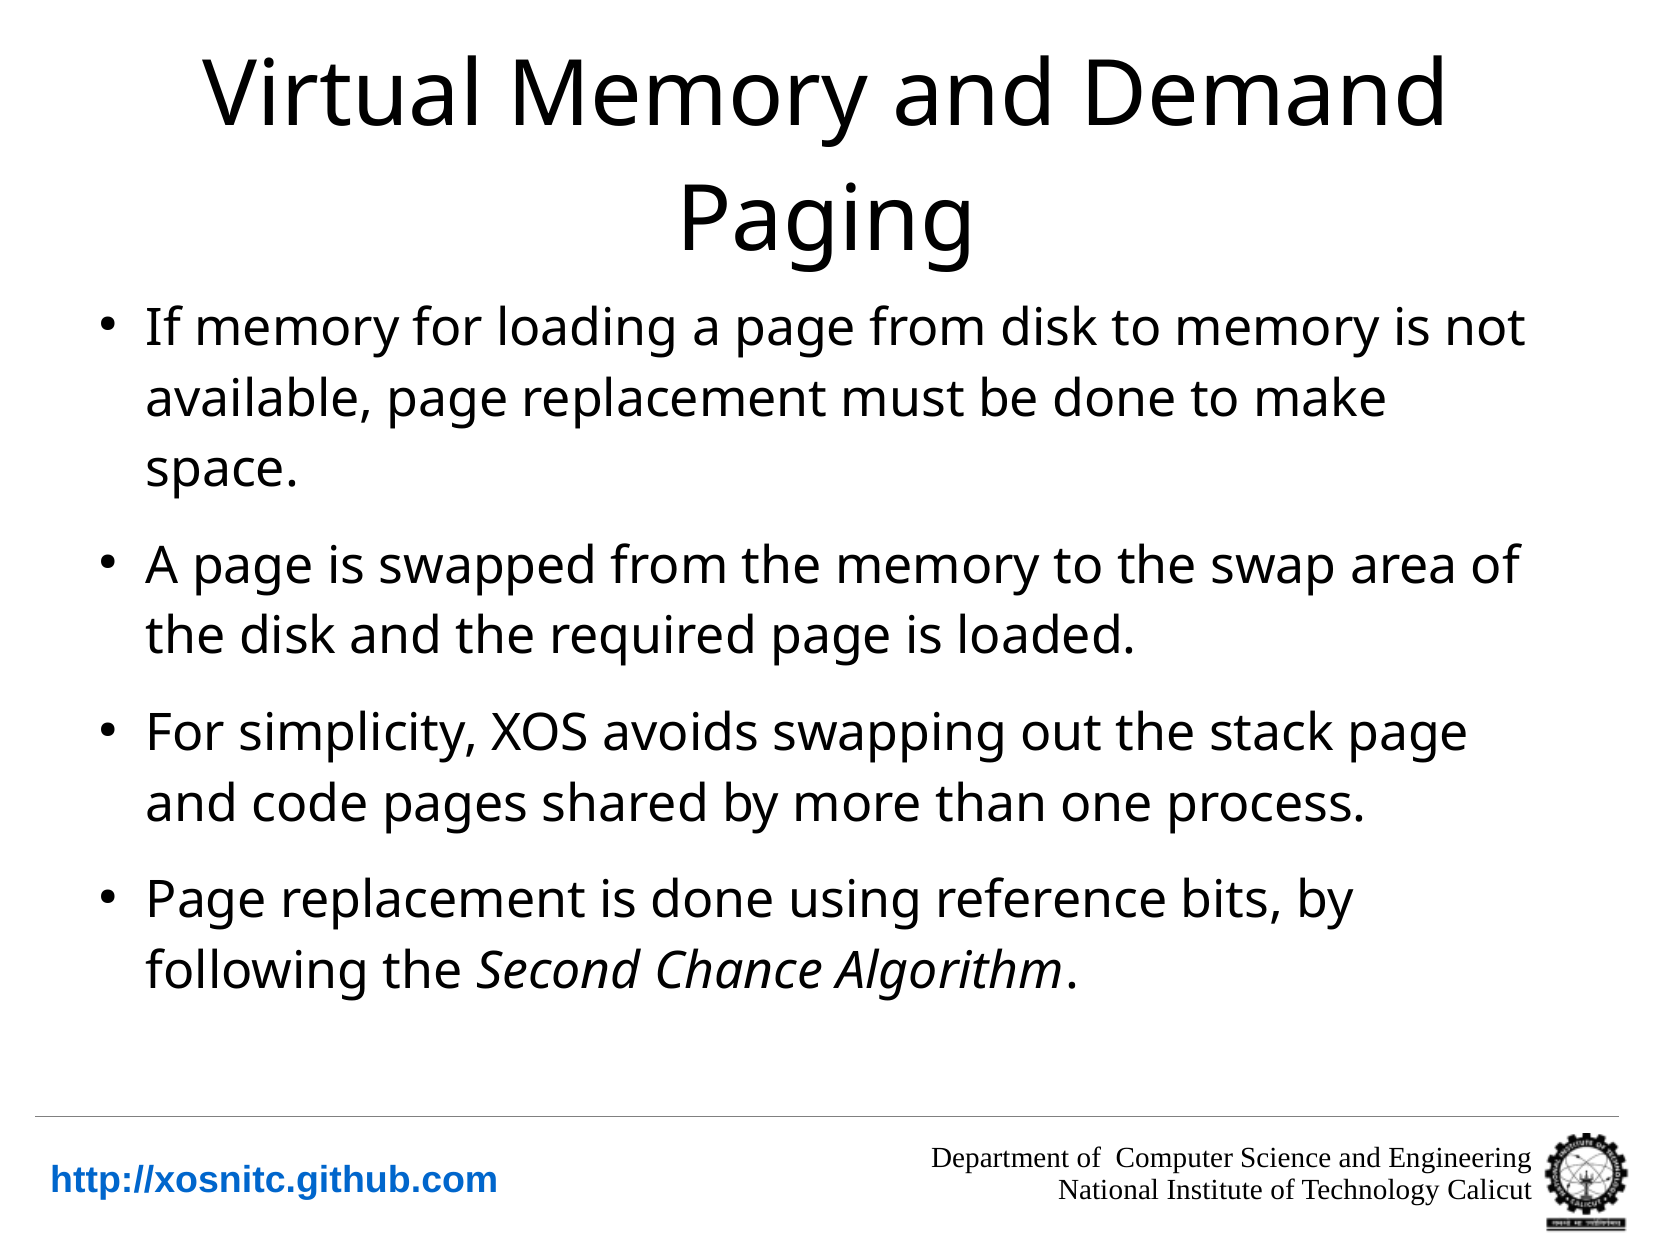

# Virtual Memory and Demand Paging
If memory for loading a page from disk to memory is not available, page replacement must be done to make space.
A page is swapped from the memory to the swap area of the disk and the required page is loaded.
For simplicity, XOS avoids swapping out the stack page and code pages shared by more than one process.
Page replacement is done using reference bits, by following the Second Chance Algorithm.